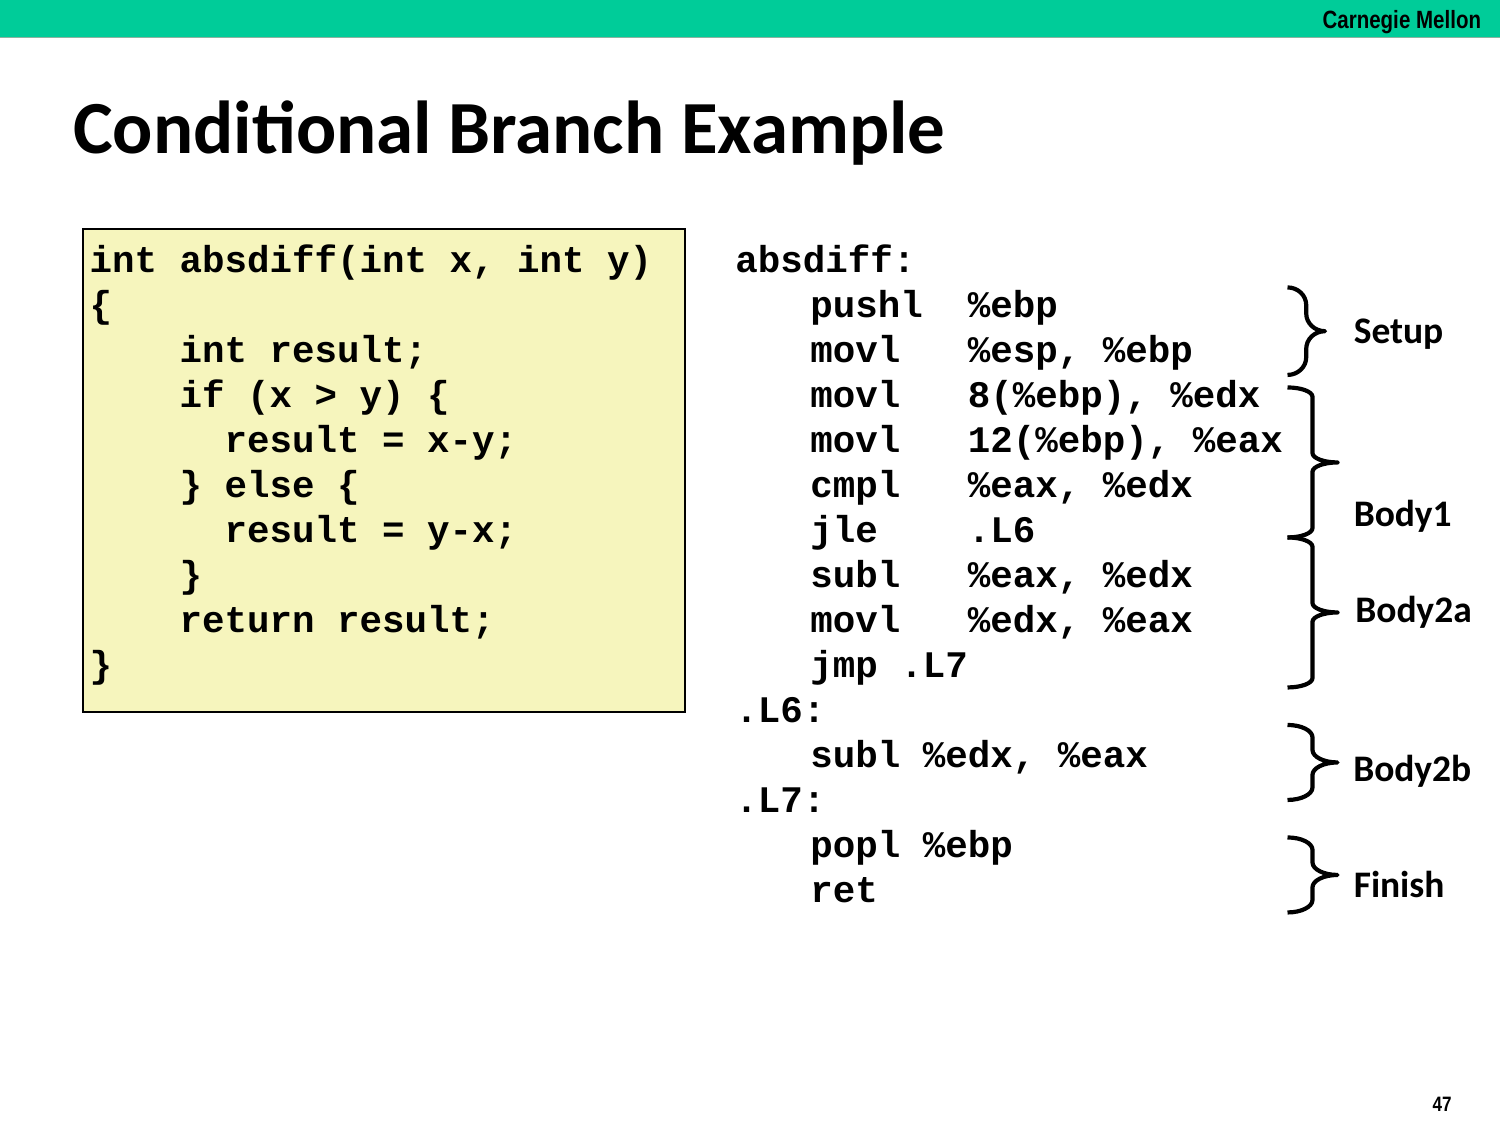

Carnegie Mellon
# Conditional Branch Example
int absdiff(int x, int y)
{
 int result;
 if (x > y) {
 result = x-y;
 } else {
 result = y-x;
 }
 return result;
}
absdiff:
	pushl %ebp
	movl %esp, %ebp
	movl 8(%ebp), %edx
	movl 12(%ebp), %eax
	cmpl %eax, %edx
	jle .L6
	subl %eax, %edx
	movl %edx, %eax
	jmp .L7
.L6:
	subl %edx, %eax
.L7:
	popl %ebp
	ret
Setup
Body1
Body2a
Body2b
Finish